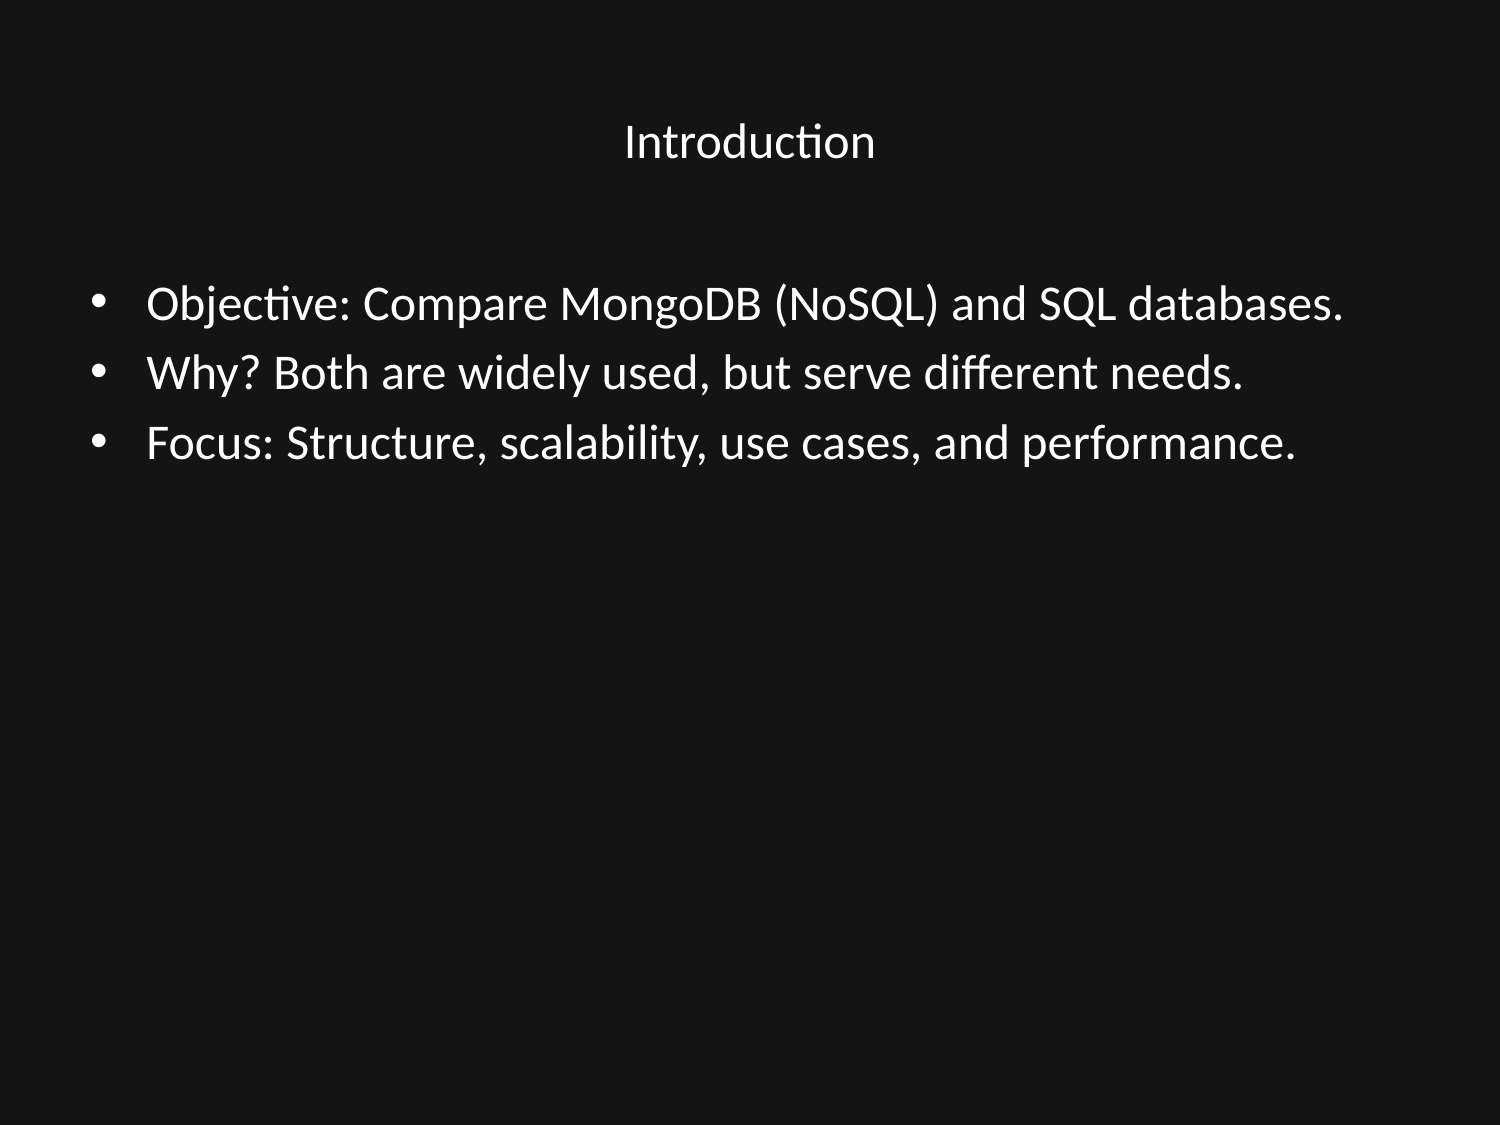

# Introduction
Objective: Compare MongoDB (NoSQL) and SQL databases.
Why? Both are widely used, but serve different needs.
Focus: Structure, scalability, use cases, and performance.